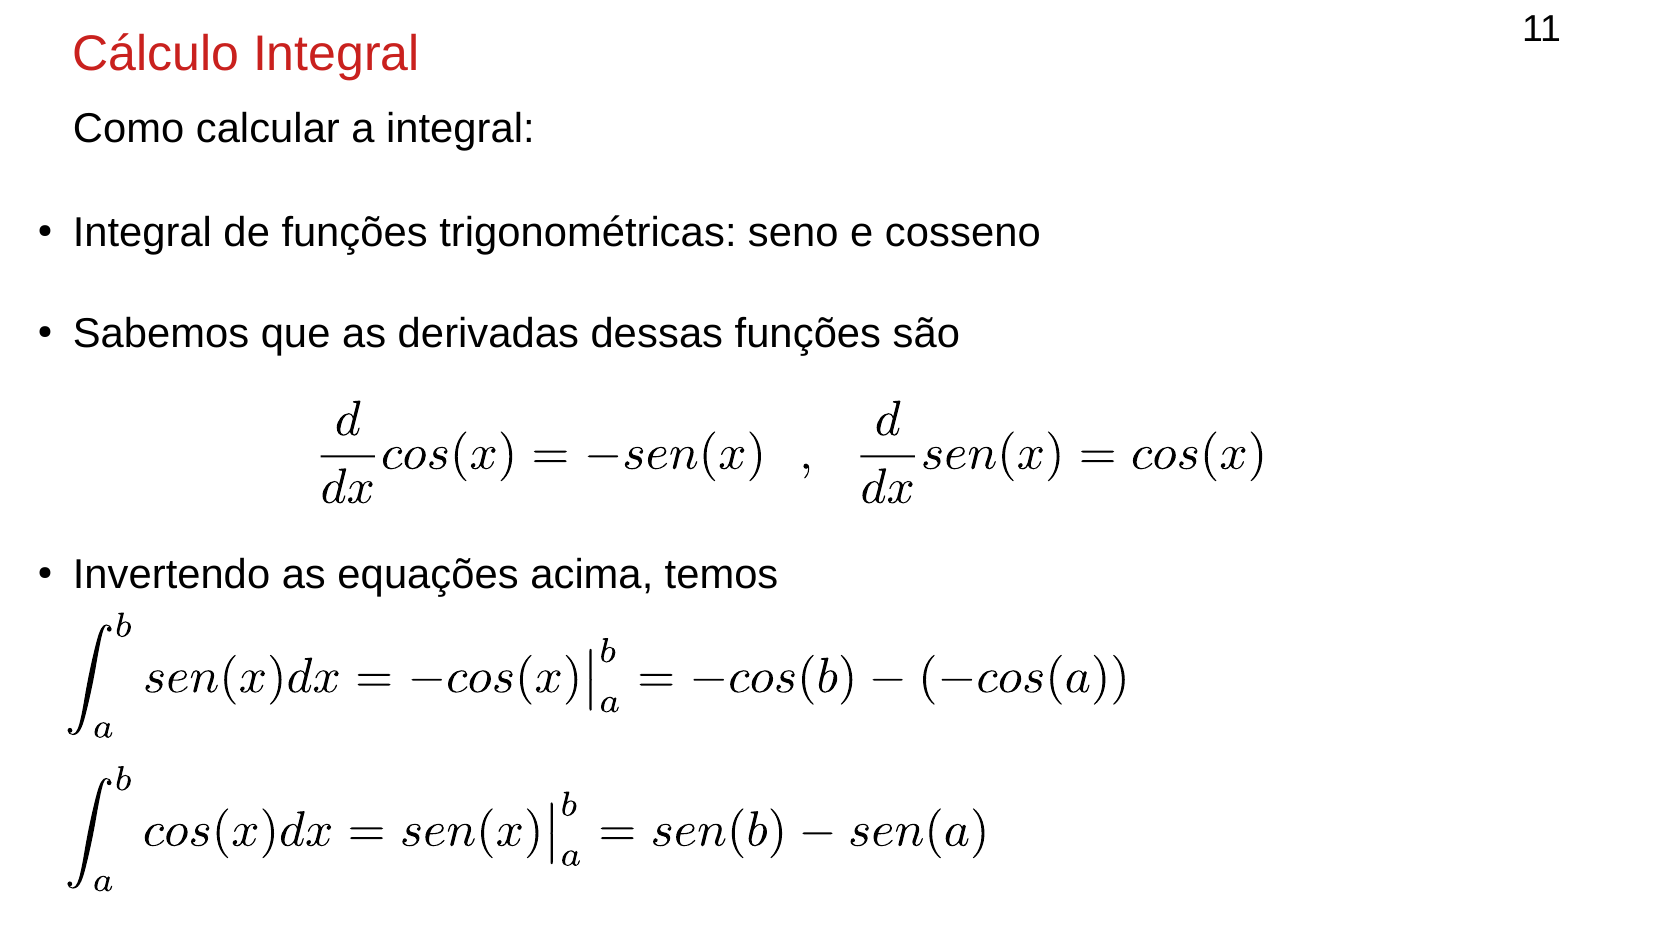

Cálculo Integral
Como calcular a integral:
Integral de funções trigonométricas: seno e cosseno
Sabemos que as derivadas dessas funções são
Invertendo as equações acima, temos